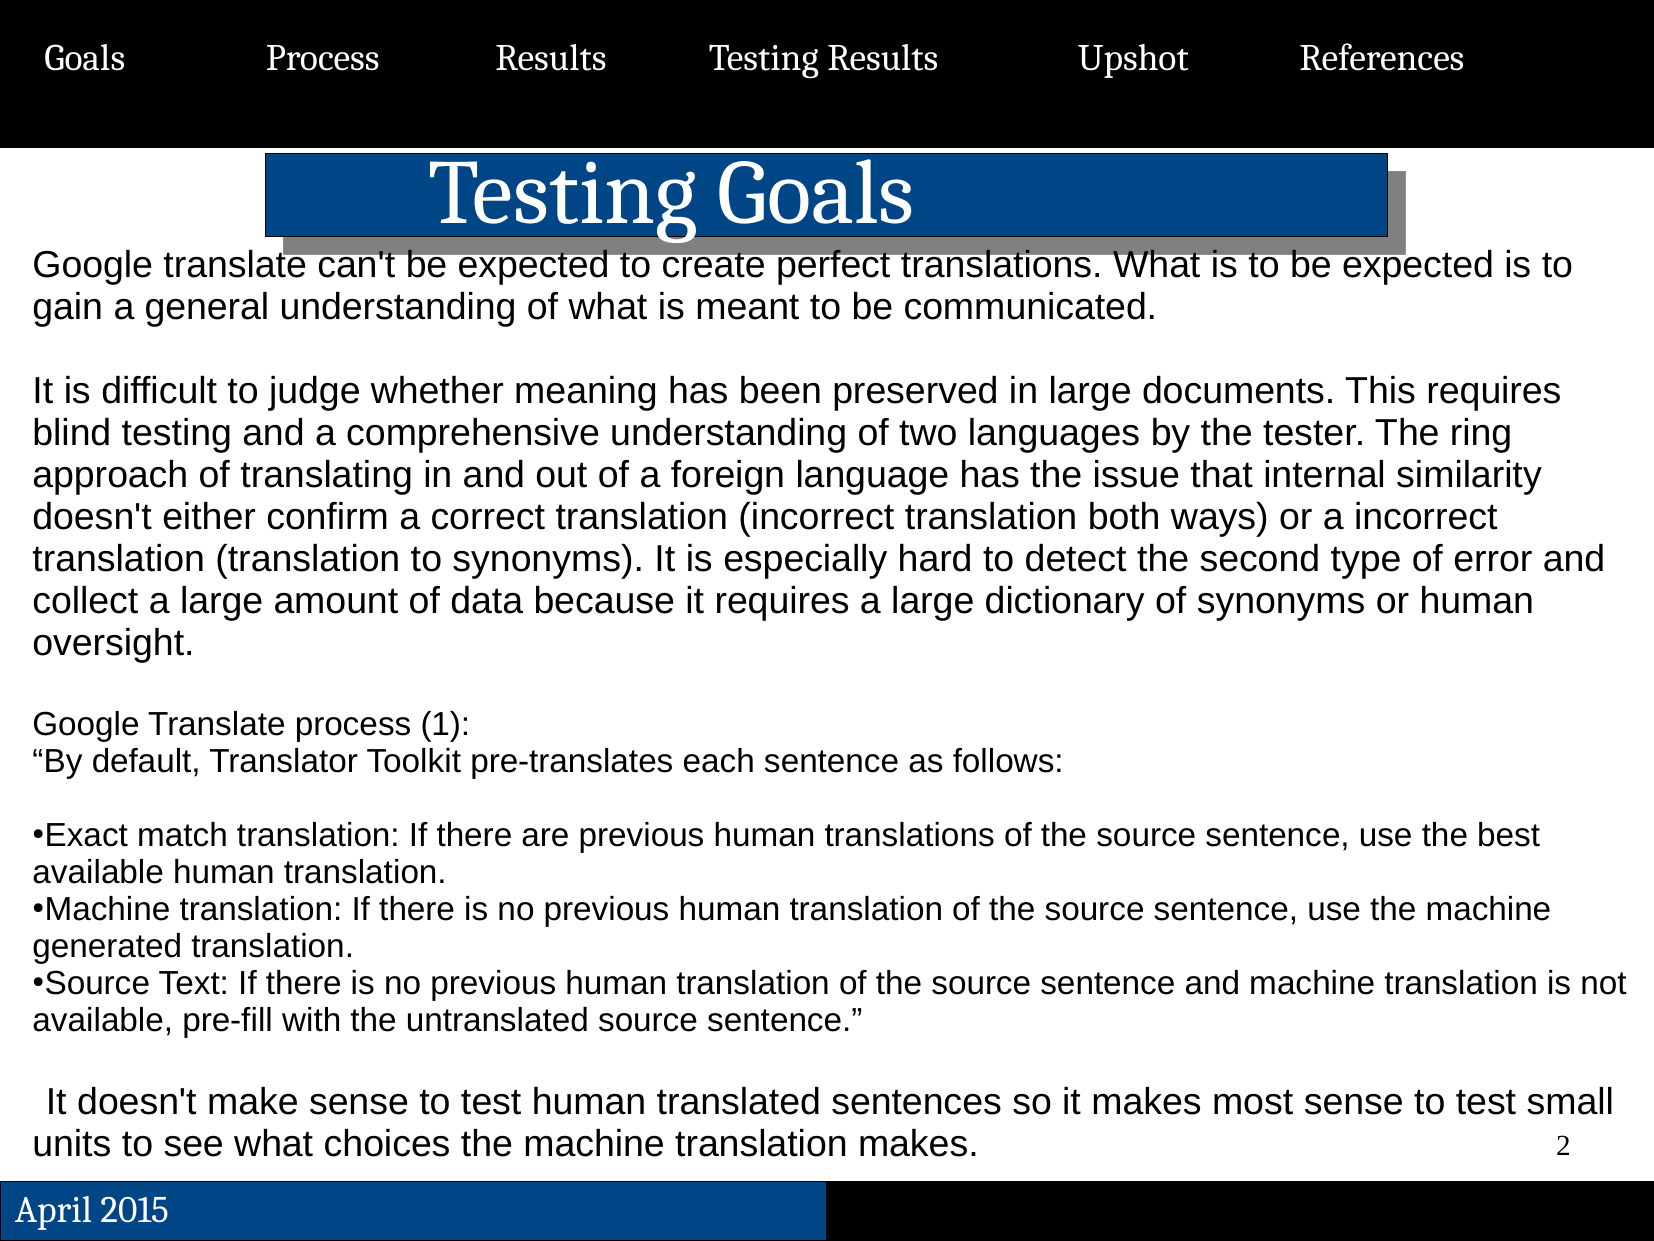

Goals	 	Process	 	 Results	 	Testing Results	 	Upshot	 	References
Testing Goals
Google translate can't be expected to create perfect translations. What is to be expected is to gain a general understanding of what is meant to be communicated.
It is difficult to judge whether meaning has been preserved in large documents. This requires blind testing and a comprehensive understanding of two languages by the tester. The ring approach of translating in and out of a foreign language has the issue that internal similarity doesn't either confirm a correct translation (incorrect translation both ways) or a incorrect translation (translation to synonyms). It is especially hard to detect the second type of error and collect a large amount of data because it requires a large dictionary of synonyms or human oversight.
Google Translate process (1):
“By default, Translator Toolkit pre-translates each sentence as follows:
Exact match translation: If there are previous human translations of the source sentence, use the best available human translation.
Machine translation: If there is no previous human translation of the source sentence, use the machine generated translation.
Source Text: If there is no previous human translation of the source sentence and machine translation is not available, pre-fill with the untranslated source sentence.”
It doesn't make sense to test human translated sentences so it makes most sense to test small units to see what choices the machine translation makes.
2
April 2015